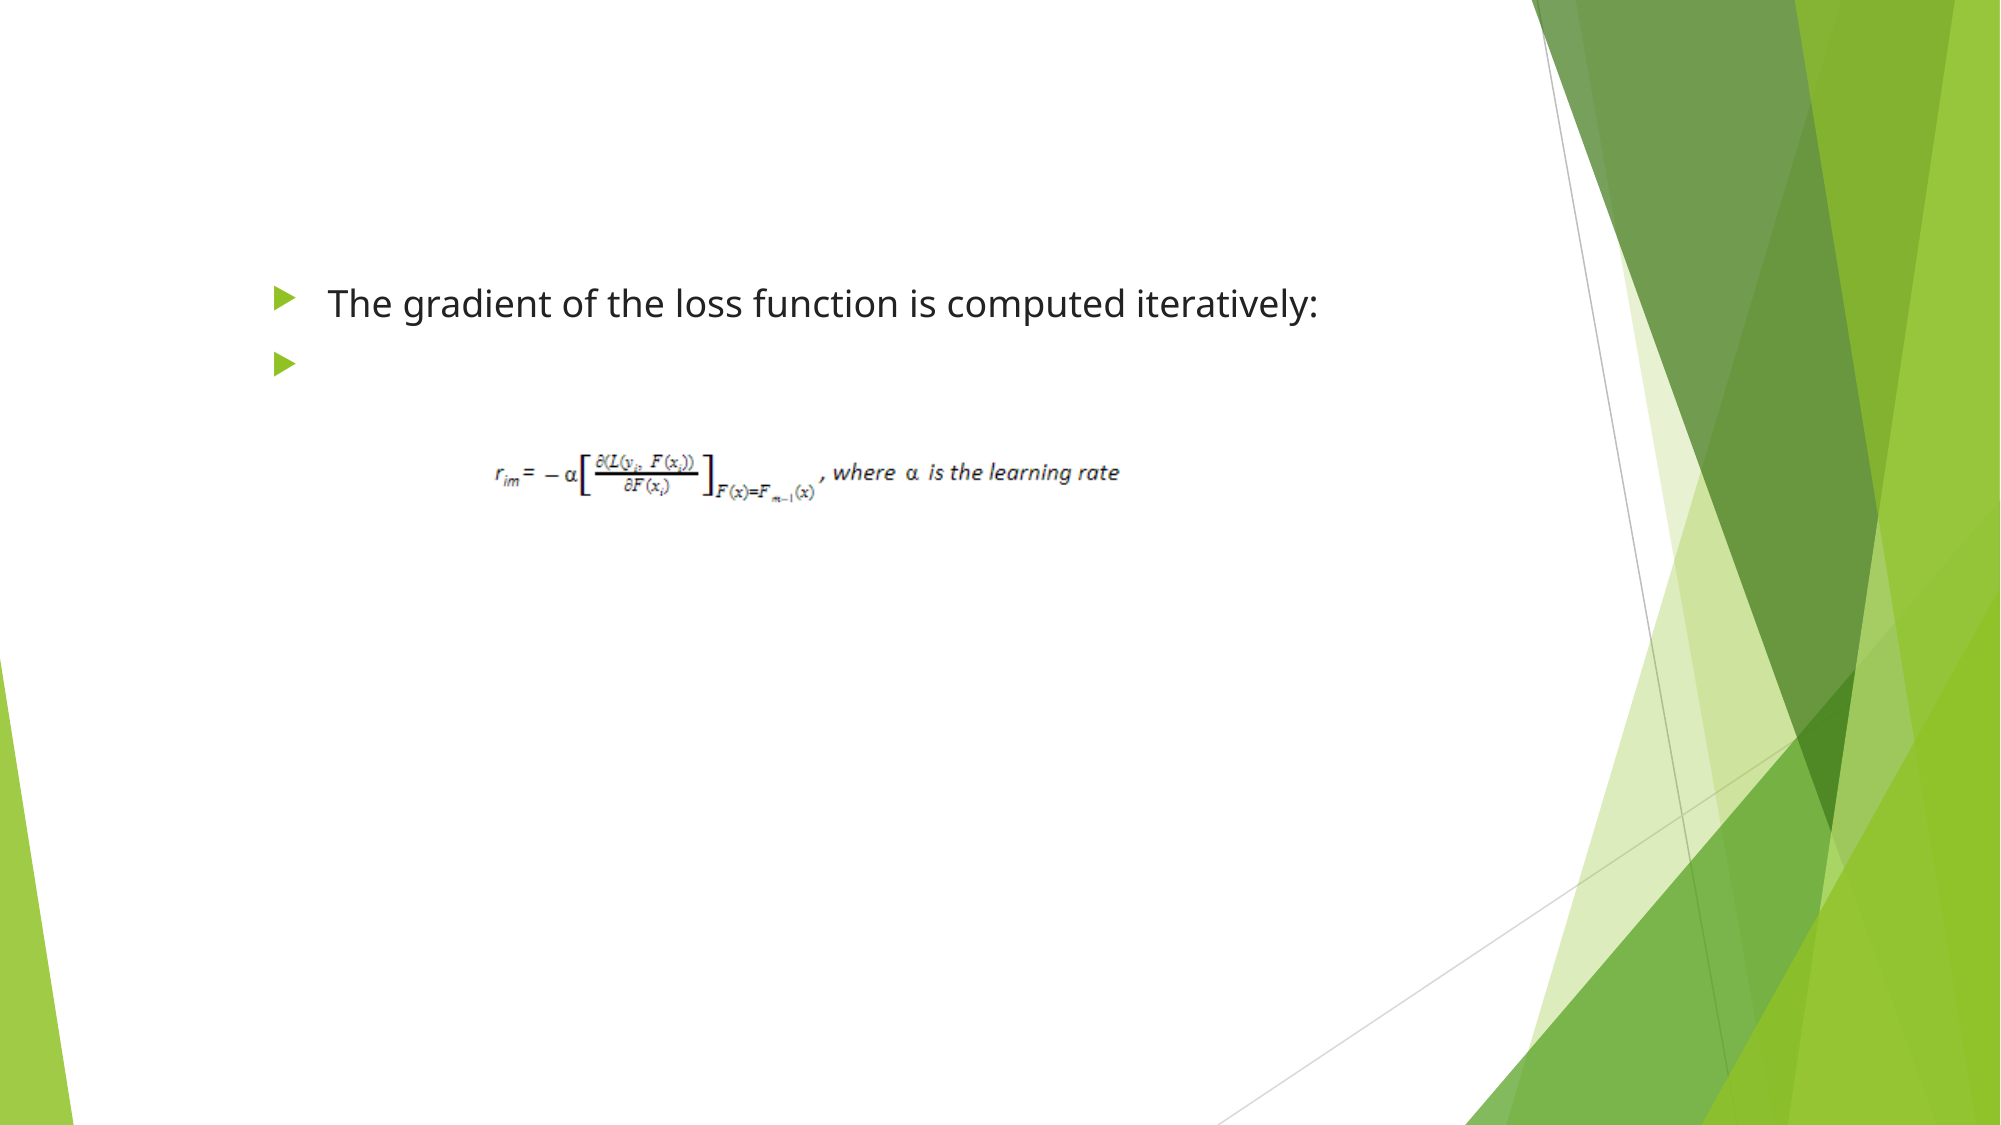

# The gradient of the loss function is computed iteratively: